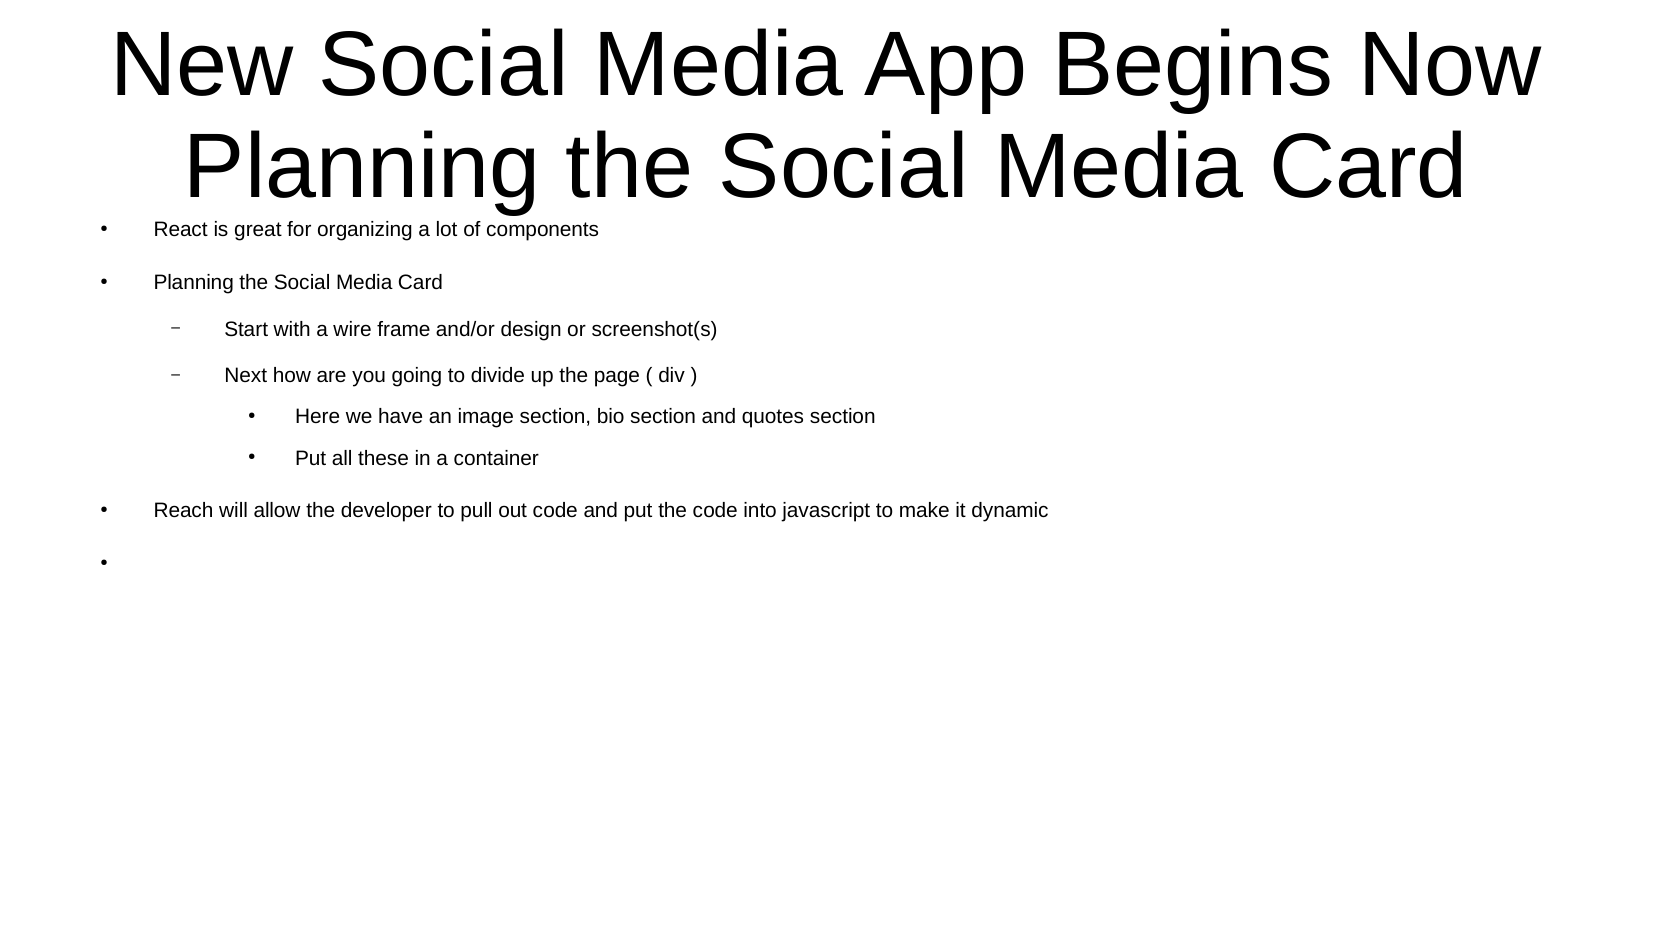

# New Social Media App Begins Now Planning the Social Media Card
React is great for organizing a lot of components
Planning the Social Media Card
Start with a wire frame and/or design or screenshot(s)
Next how are you going to divide up the page ( div )
Here we have an image section, bio section and quotes section
Put all these in a container
Reach will allow the developer to pull out code and put the code into javascript to make it dynamic